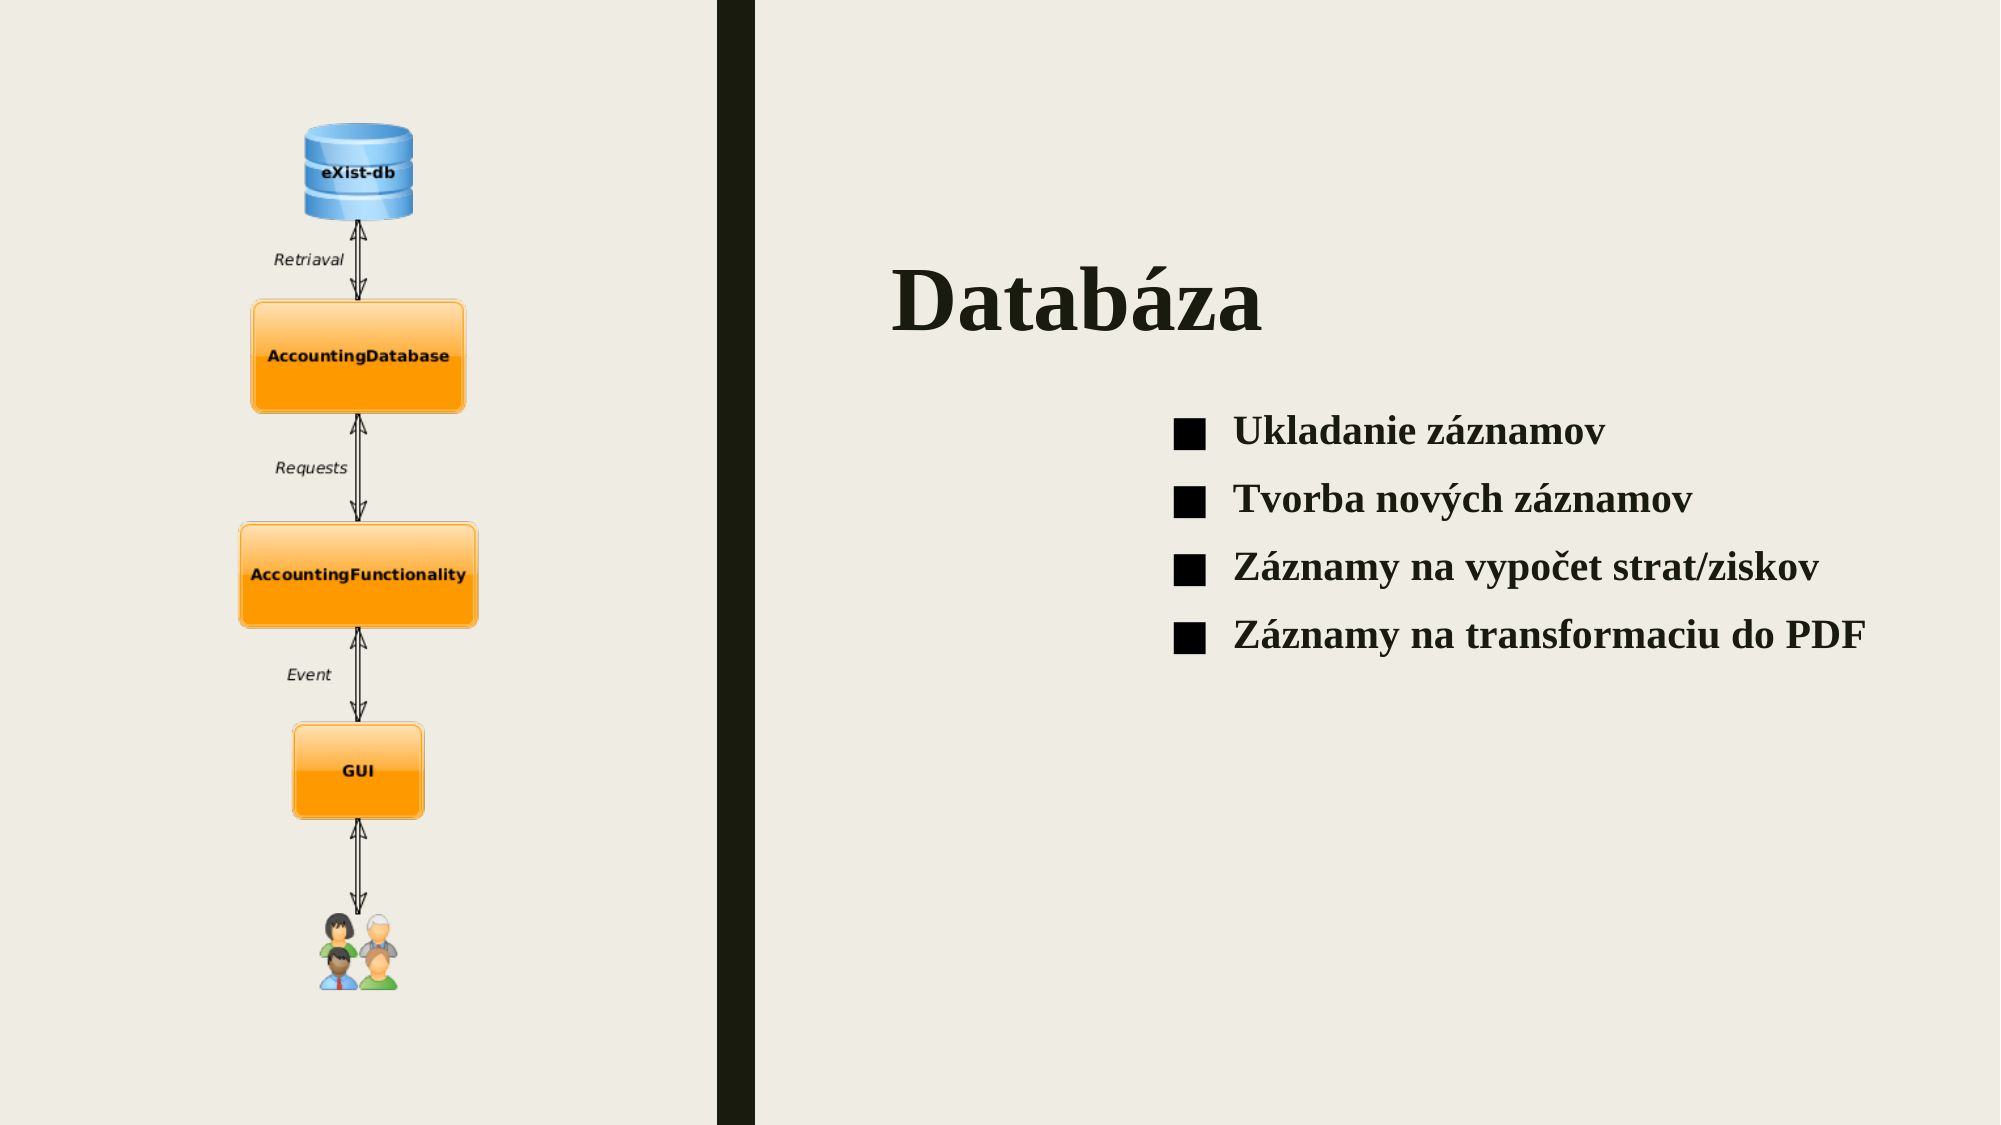

Databáza
# Ukladanie záznamov
Tvorba nových záznamov
Záznamy na vypočet strat/ziskov
Záznamy na transformaciu do PDF